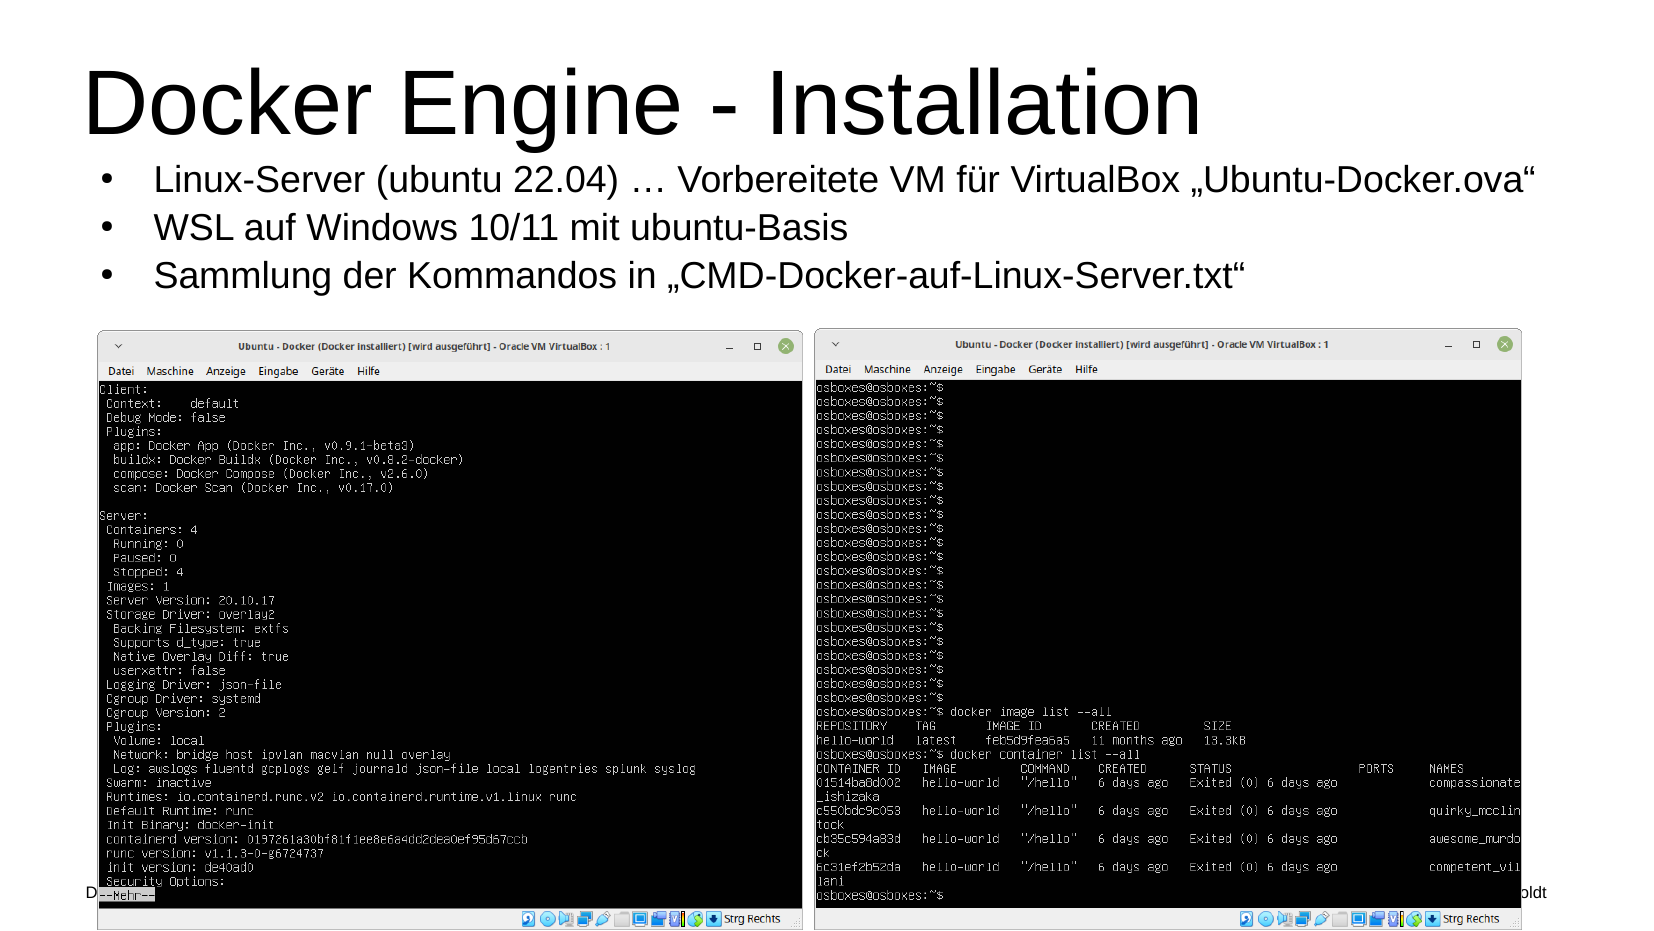

# Docker Engine - Installation
Linux-Server (ubuntu 22.04) … Vorbereitete VM für VirtualBox „Ubuntu-Docker.ova“
WSL auf Windows 10/11 mit ubuntu-Basis
Sammlung der Kommandos in „CMD-Docker-auf-Linux-Server.txt“
Docker & Kubernetes																Dr. Matthias Boldt